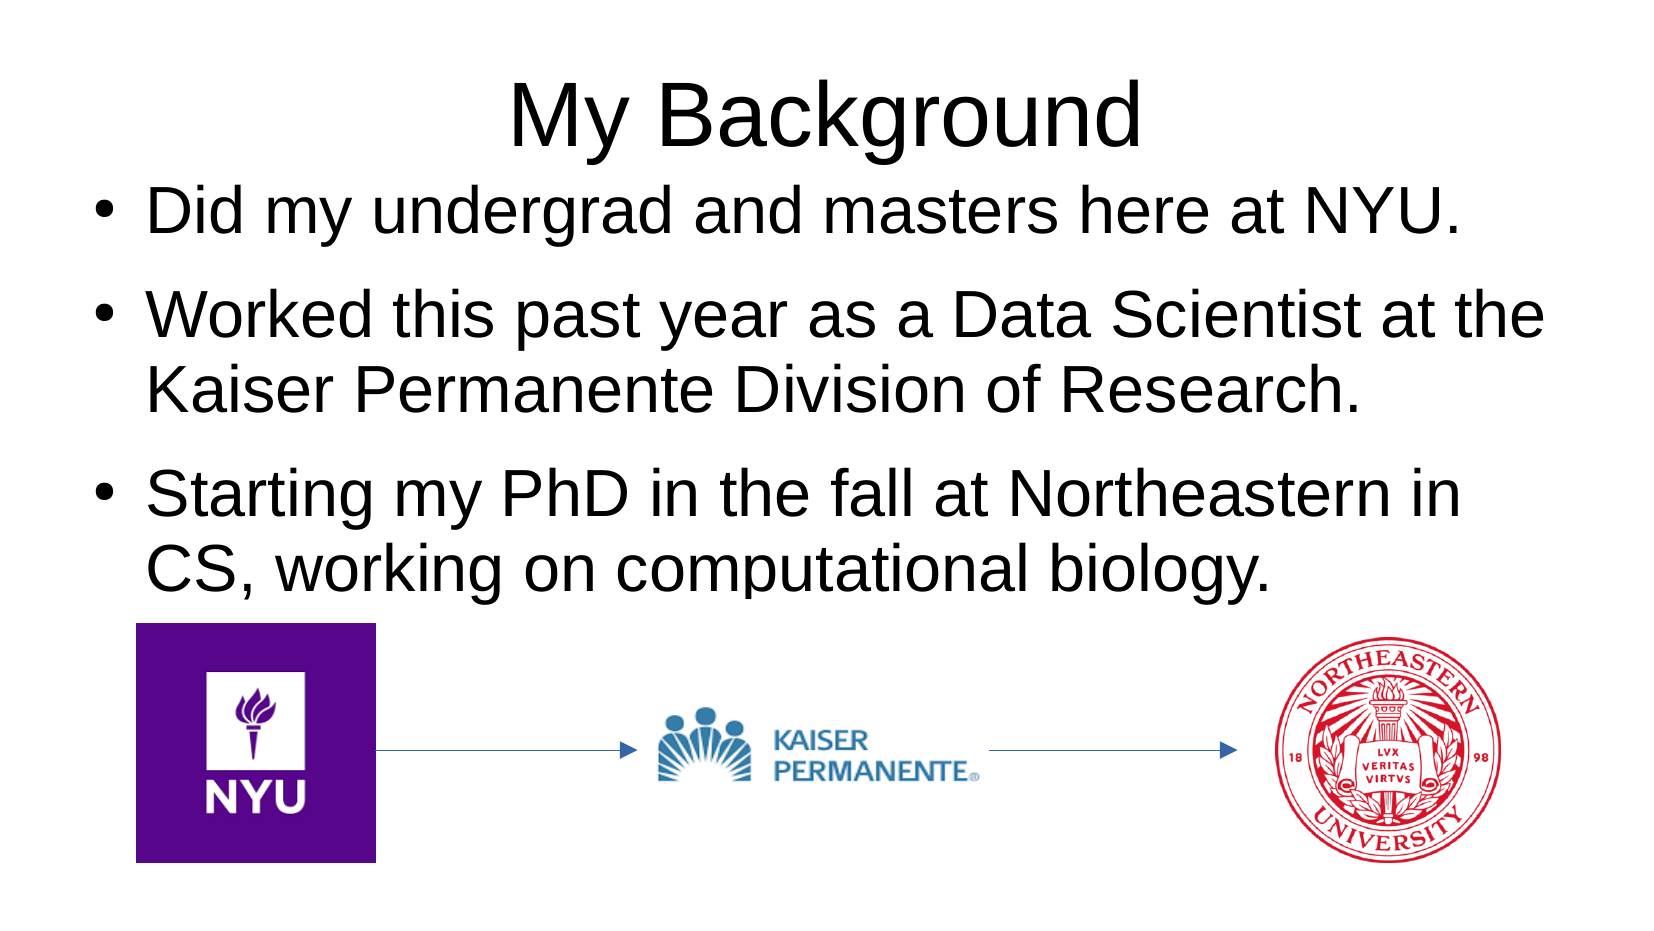

# My Background
Did my undergrad and masters here at NYU.
Worked this past year as a Data Scientist at the Kaiser Permanente Division of Research.
Starting my PhD in the fall at Northeastern in CS, working on computational biology.